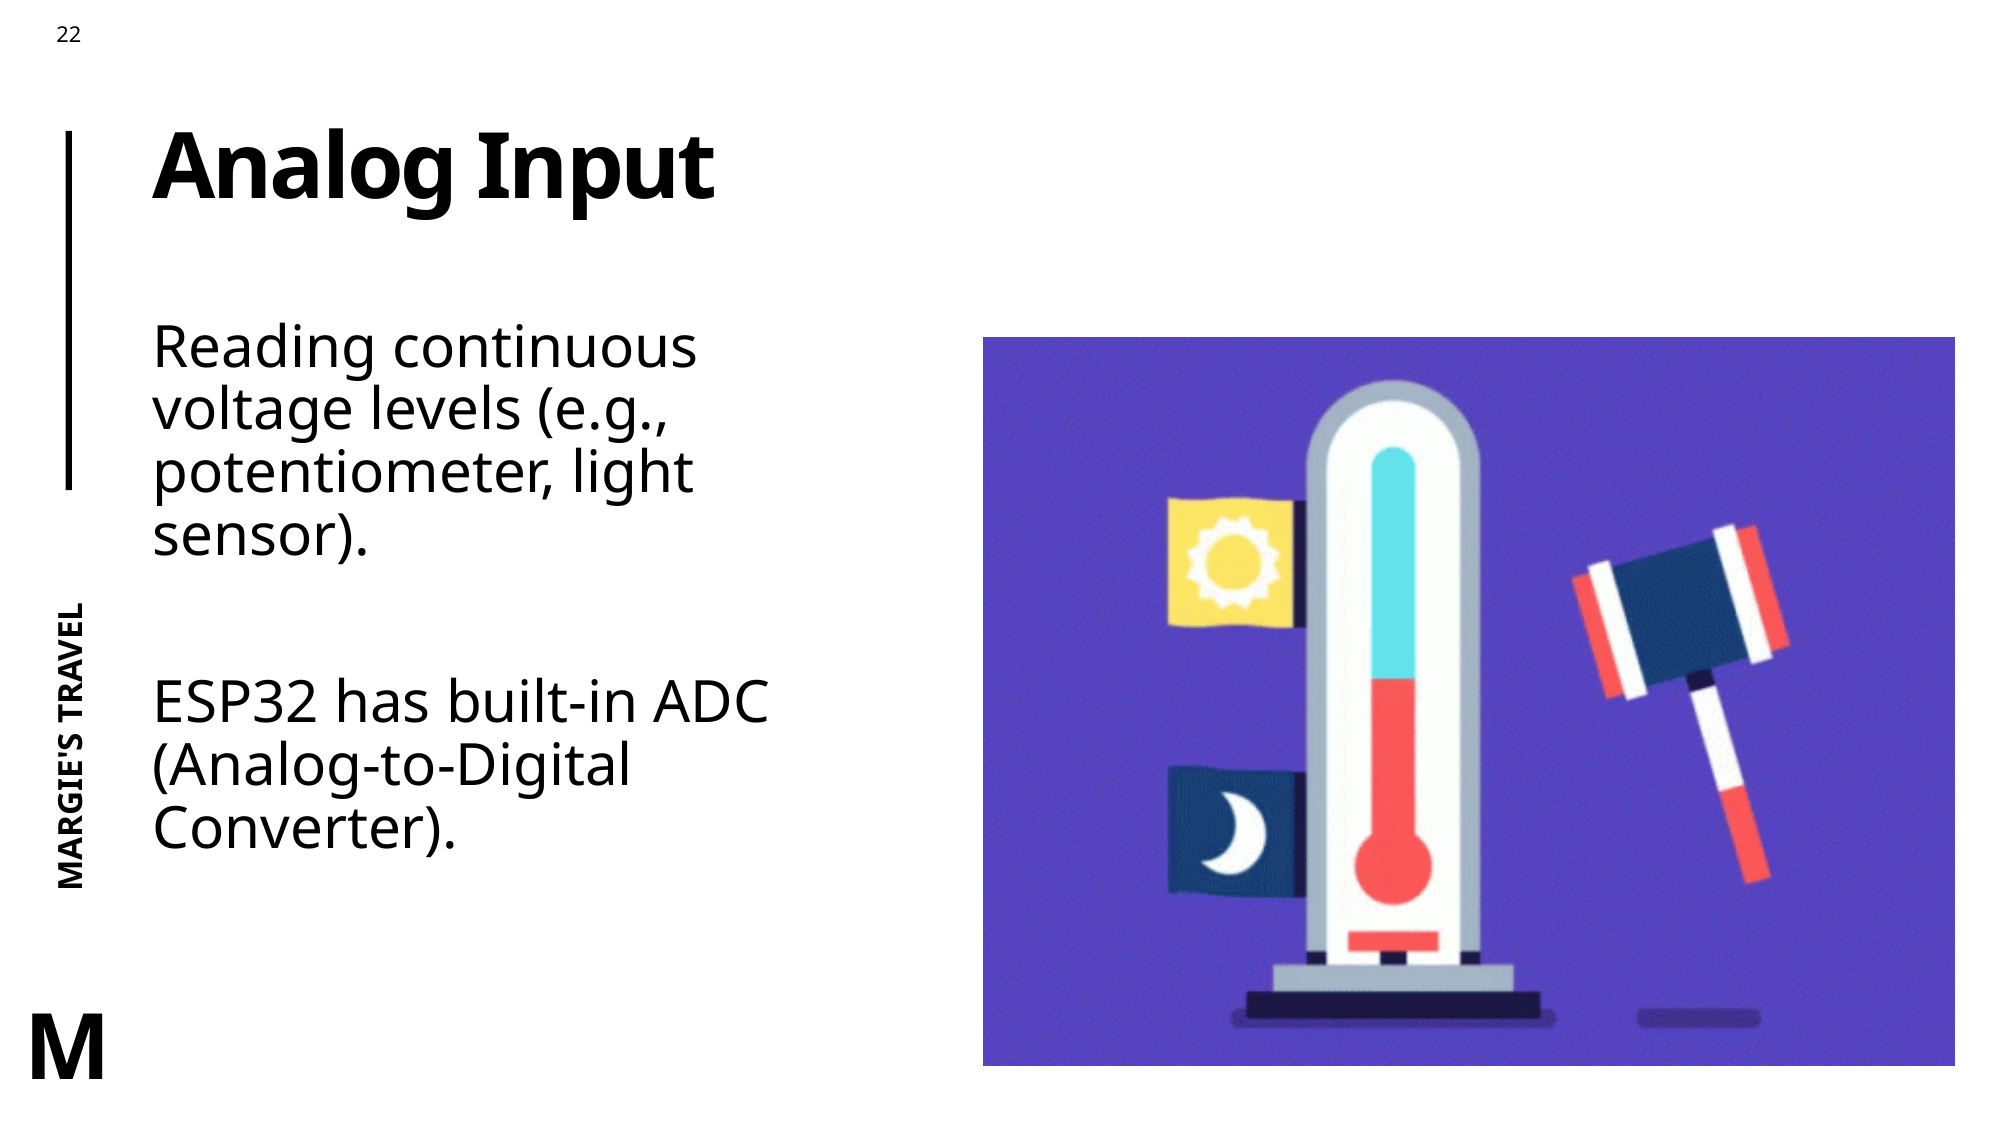

# Analog Input
Reading continuous voltage levels (e.g., potentiometer, light sensor).
ESP32 has built-in ADC (Analog-to-Digital Converter).